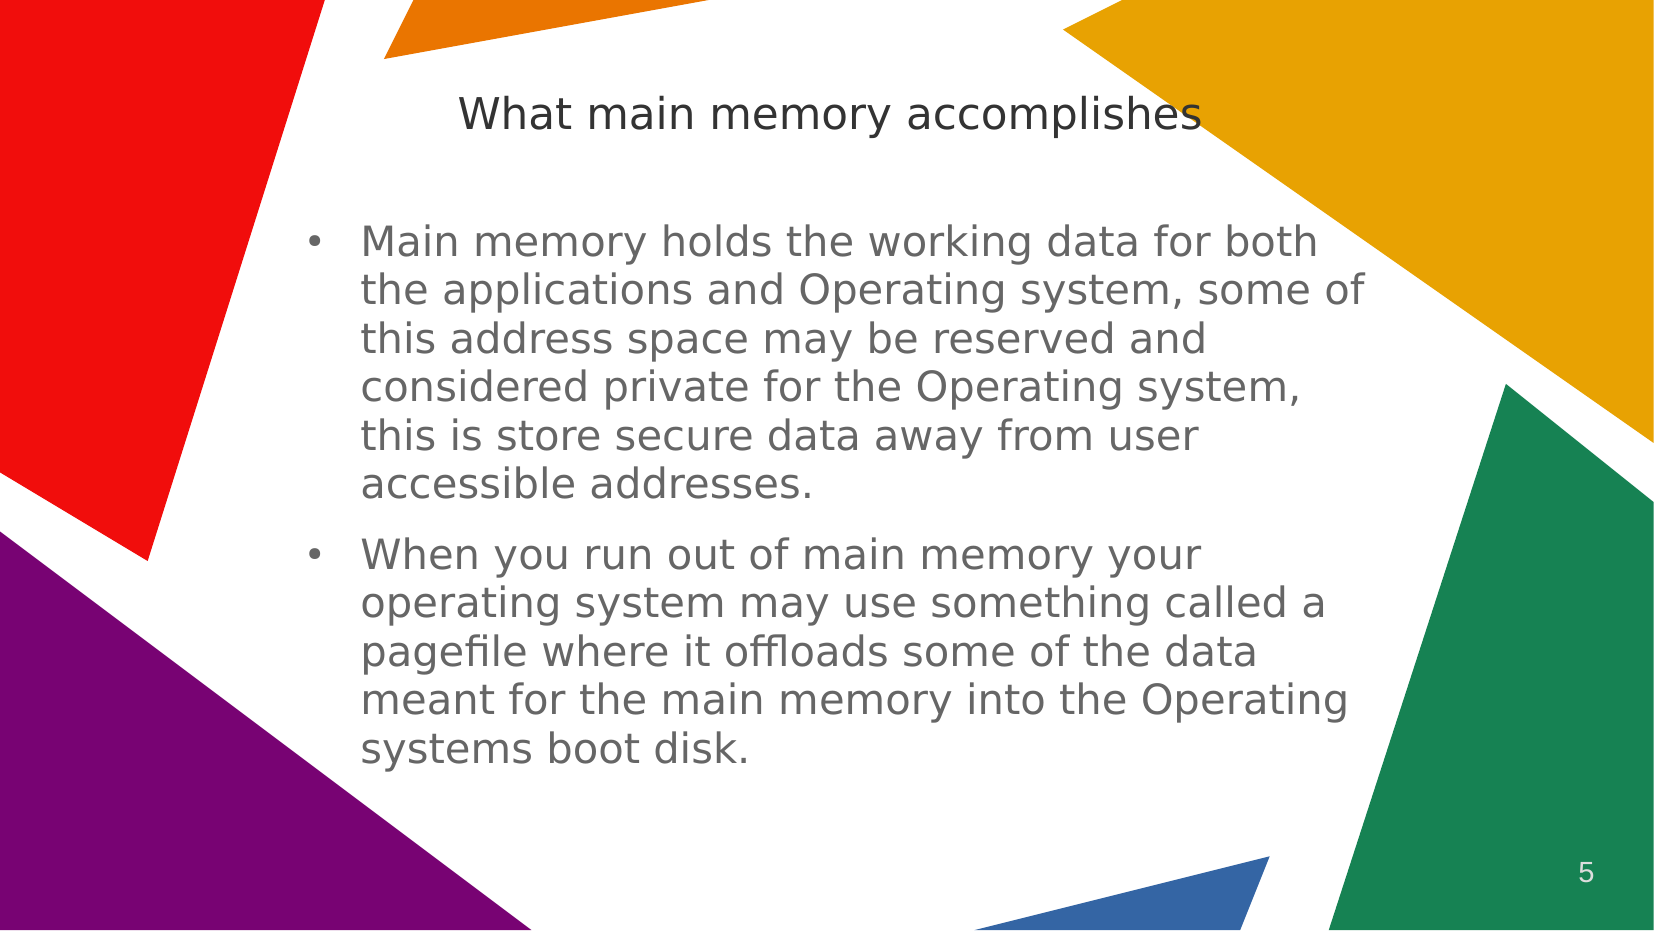

# What main memory accomplishes
Main memory holds the working data for both the applications and Operating system, some of this address space may be reserved and considered private for the Operating system, this is store secure data away from user accessible addresses.
When you run out of main memory your operating system may use something called a pagefile where it offloads some of the data meant for the main memory into the Operating systems boot disk.
5